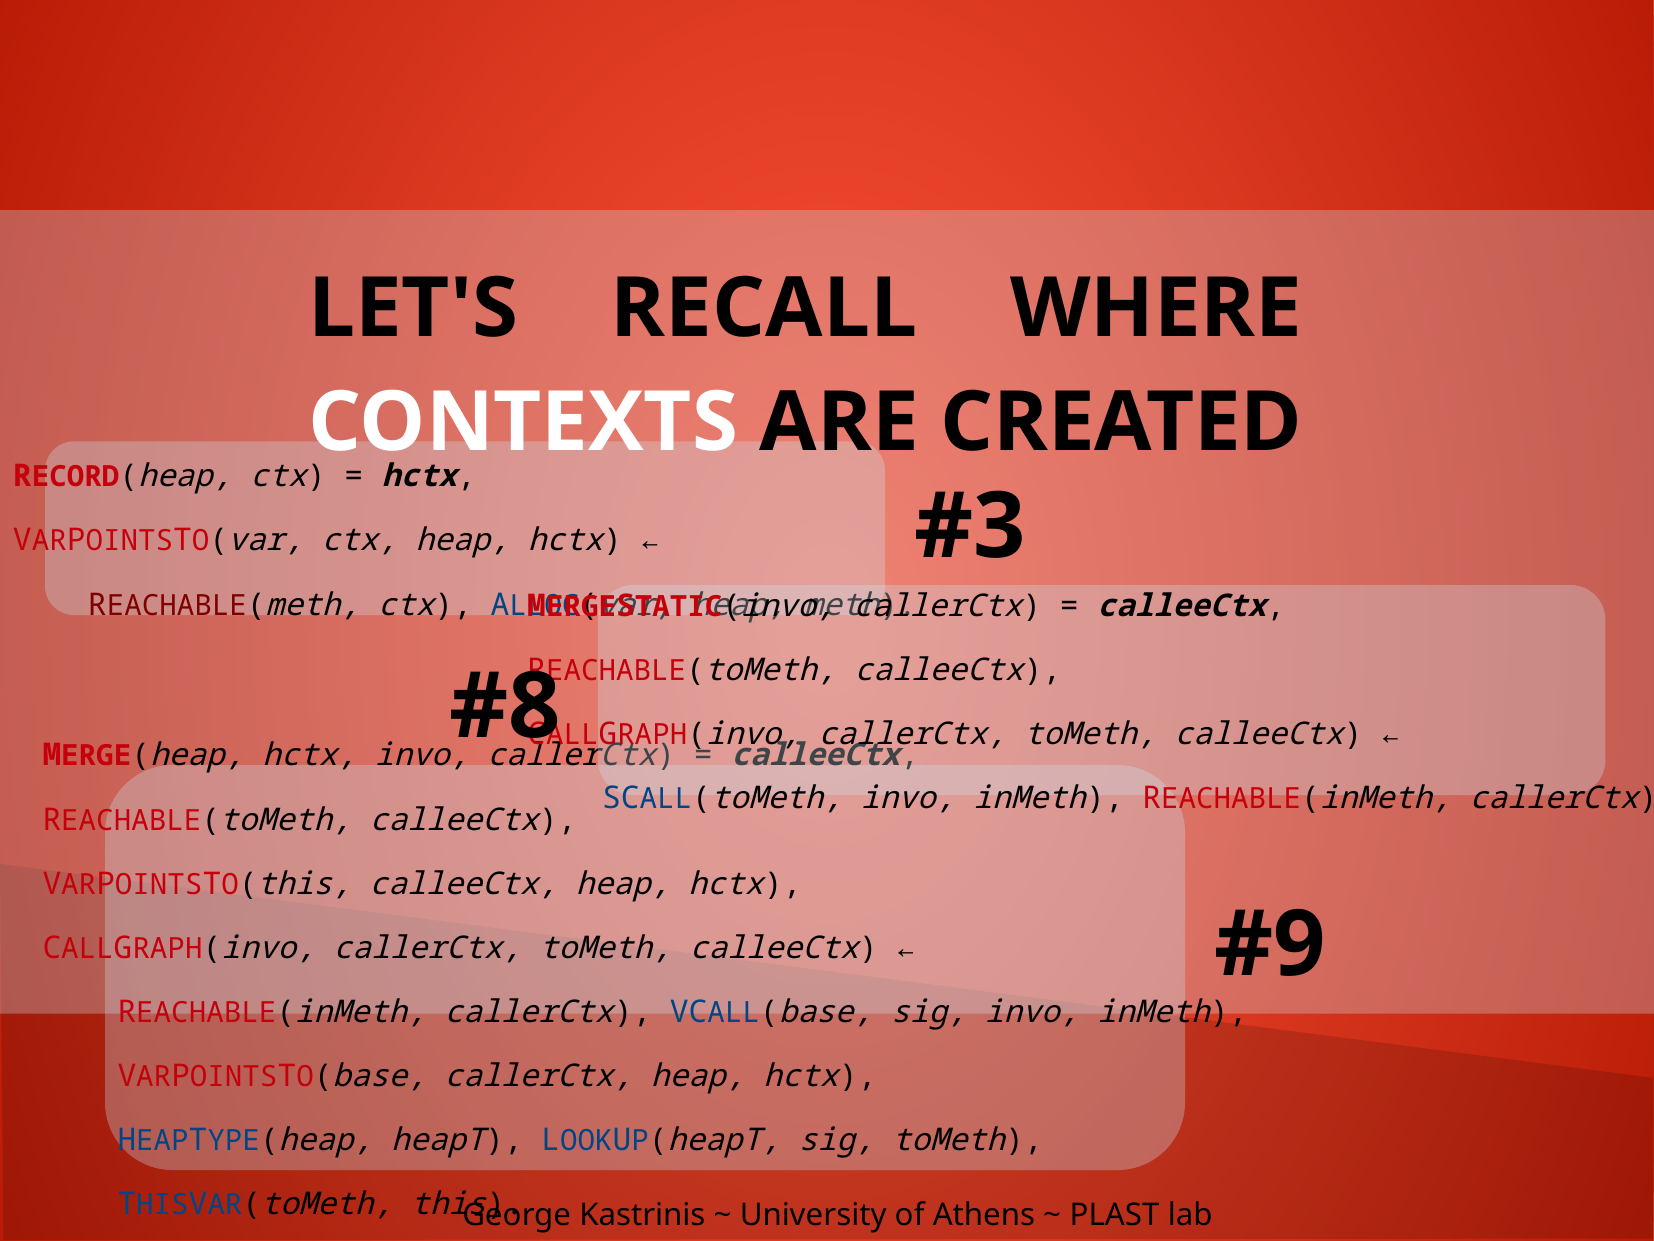

LET'S RECALL WHERE CONTEXTS ARE CREATED
RECORD(heap, ctx) = hctx,
VARPOINTSTO(var, ctx, heap, hctx) ←
	REACHABLE(meth, ctx), ALLOC(var, heap, meth).
#3
MERGESTATIC(invo, callerCtx) = calleeCtx,
REACHABLE(toMeth, calleeCtx),
CALLGRAPH(invo, callerCtx, toMeth, calleeCtx) ←
	SCALL(toMeth, invo, inMeth), REACHABLE(inMeth, callerCtx).
#8
MERGE(heap, hctx, invo, callerCtx) = calleeCtx,
REACHABLE(toMeth, calleeCtx),
VARPOINTSTO(this, calleeCtx, heap, hctx),
CALLGRAPH(invo, callerCtx, toMeth, calleeCtx) ←
	REACHABLE(inMeth, callerCtx), VCALL(base, sig, invo, inMeth),
	VARPOINTSTO(base, callerCtx, heap, hctx),
	HEAPTYPE(heap, heapT), LOOKUP(heapT, sig, toMeth),
	THISVAR(toMeth, this).
#9
George Kastrinis ~ University of Athens ~ PLAST lab